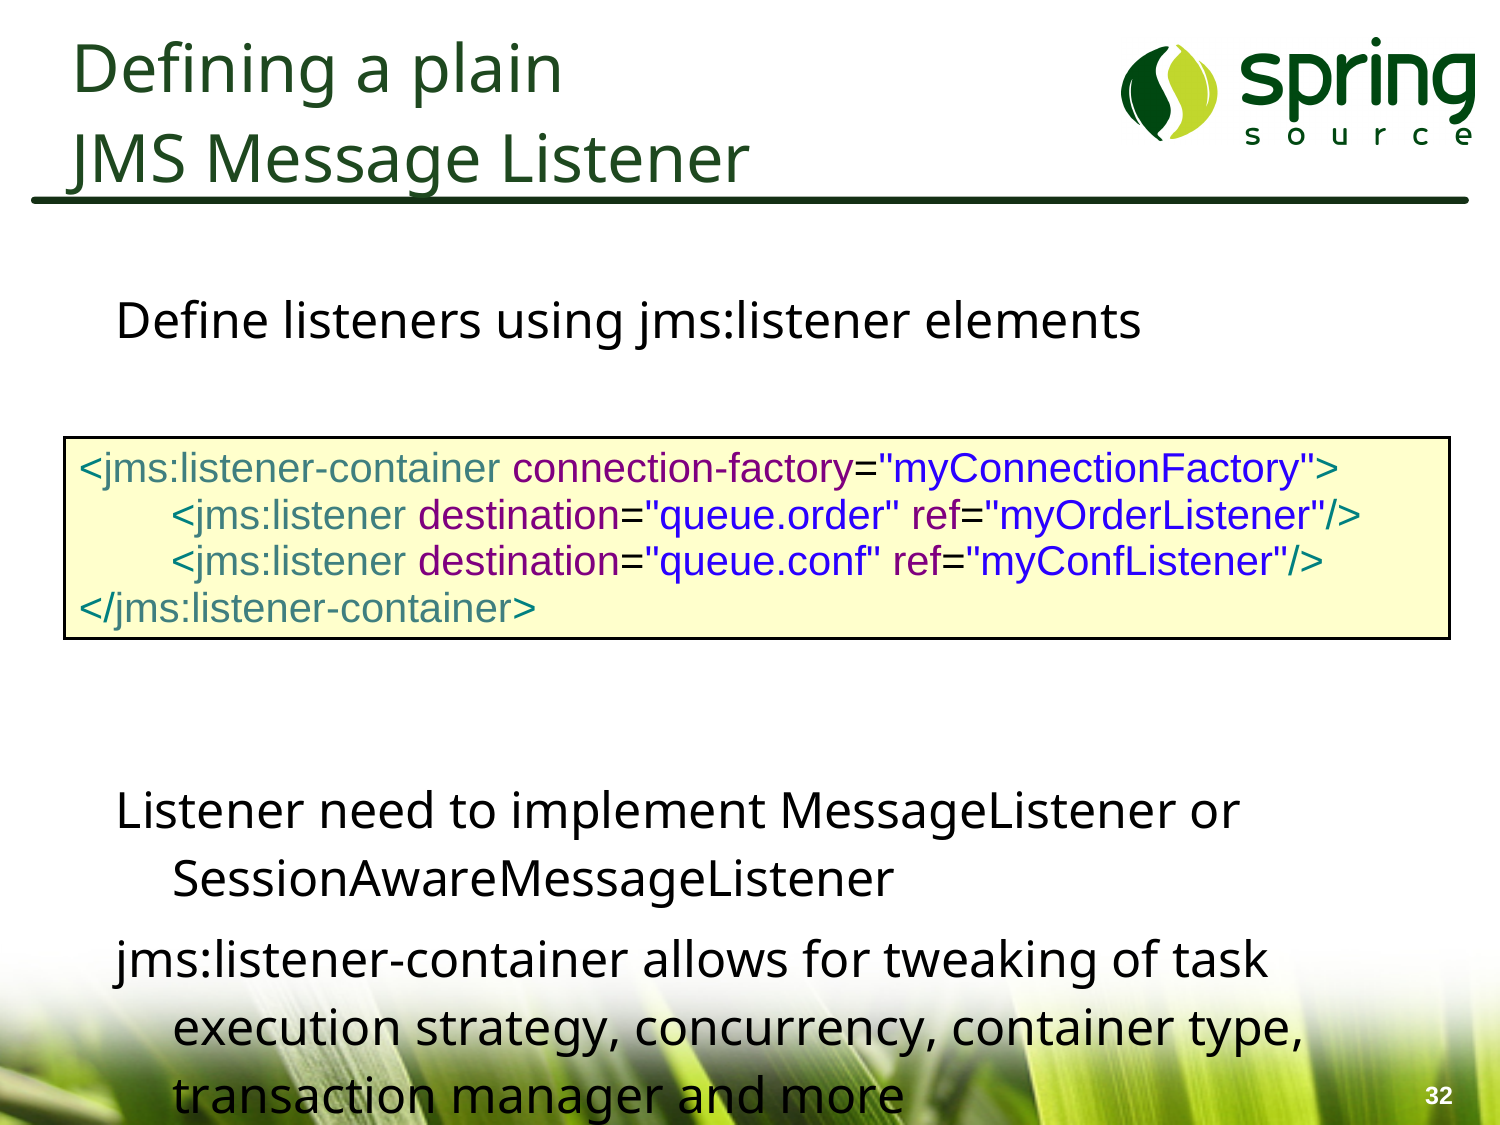

# Defining a plain JMS Message Listener
Define listeners using jms:listener elements
Listener need to implement MessageListener or SessionAwareMessageListener
jms:listener-container allows for tweaking of task execution strategy, concurrency, container type, transaction manager and more
<jms:listener-container connection-factory="myConnectionFactory">
 <jms:listener destination="queue.order" ref="myOrderListener"/>
 <jms:listener destination="queue.conf" ref="myConfListener"/>
</jms:listener-container>